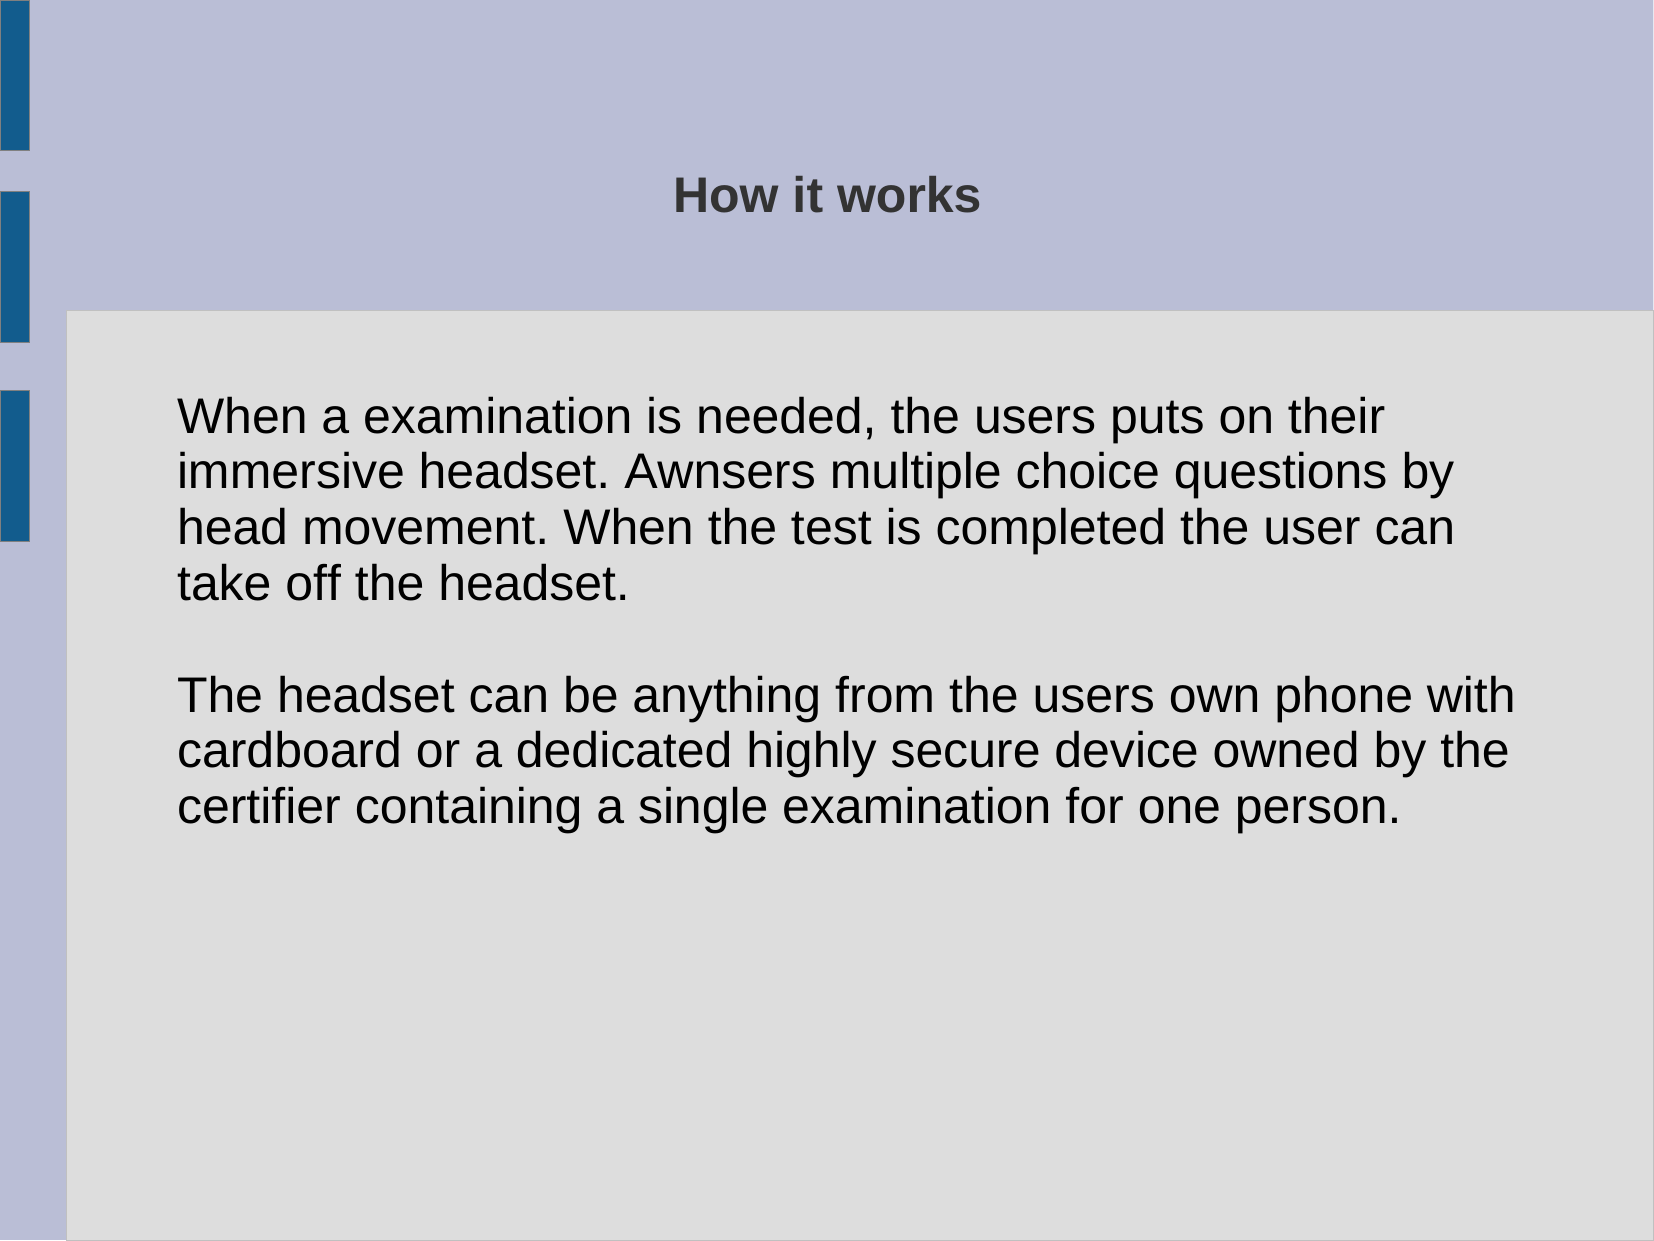

# How it works
When a examination is needed, the users puts on their immersive headset. Awnsers multiple choice questions by head movement. When the test is completed the user can take off the headset.
The headset can be anything from the users own phone with cardboard or a dedicated highly secure device owned by the certifier containing a single examination for one person.